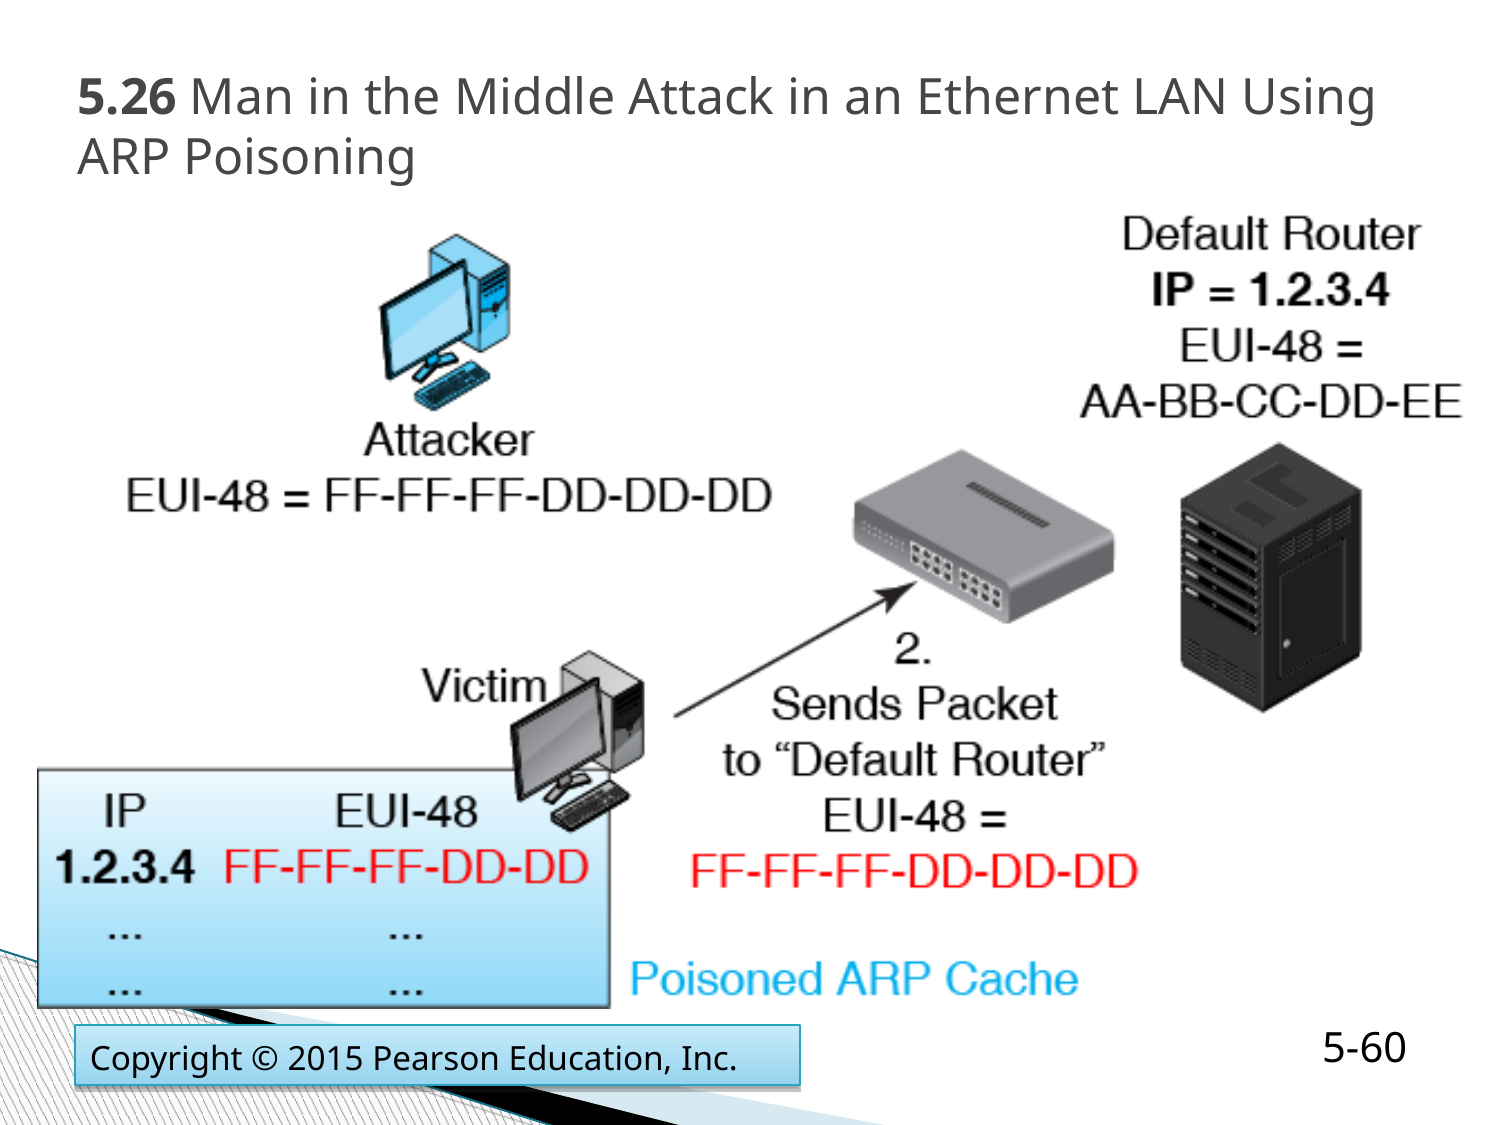

# 5.26 Man in the Middle Attack in an Ethernet LAN Using ARP Poisoning
Copyright © 2015 Pearson Education, Inc.